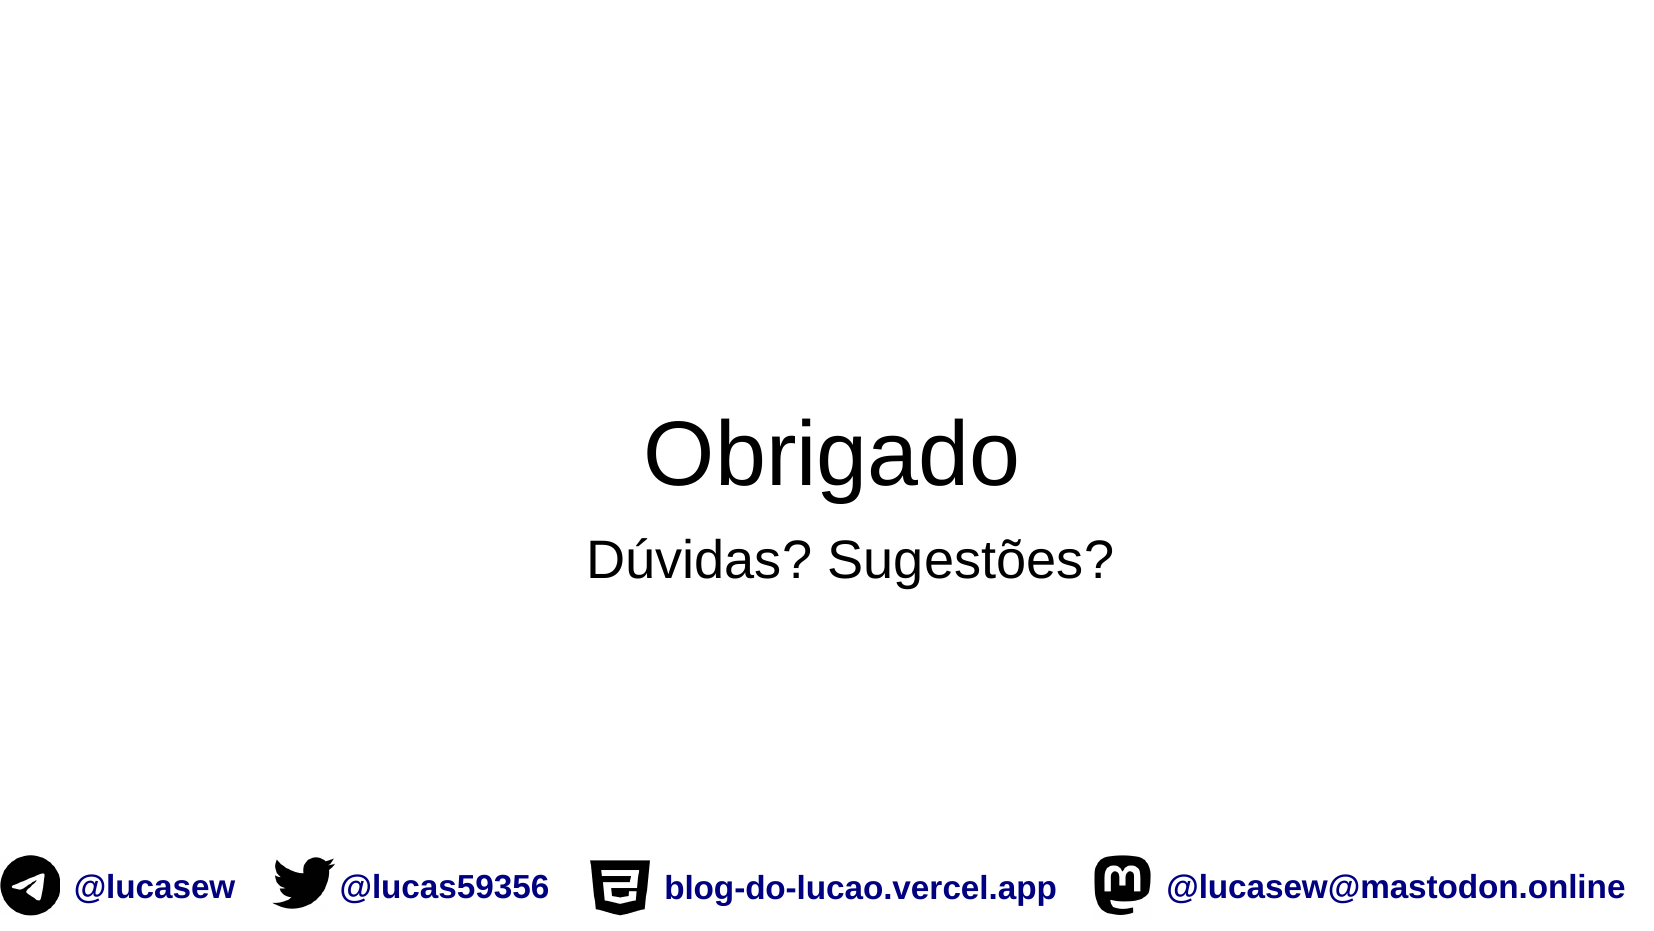

# Obrigado
Dúvidas? Sugestões?
@lucasew
@lucas59356
@lucasew@mastodon.online
blog-do-lucao.vercel.app